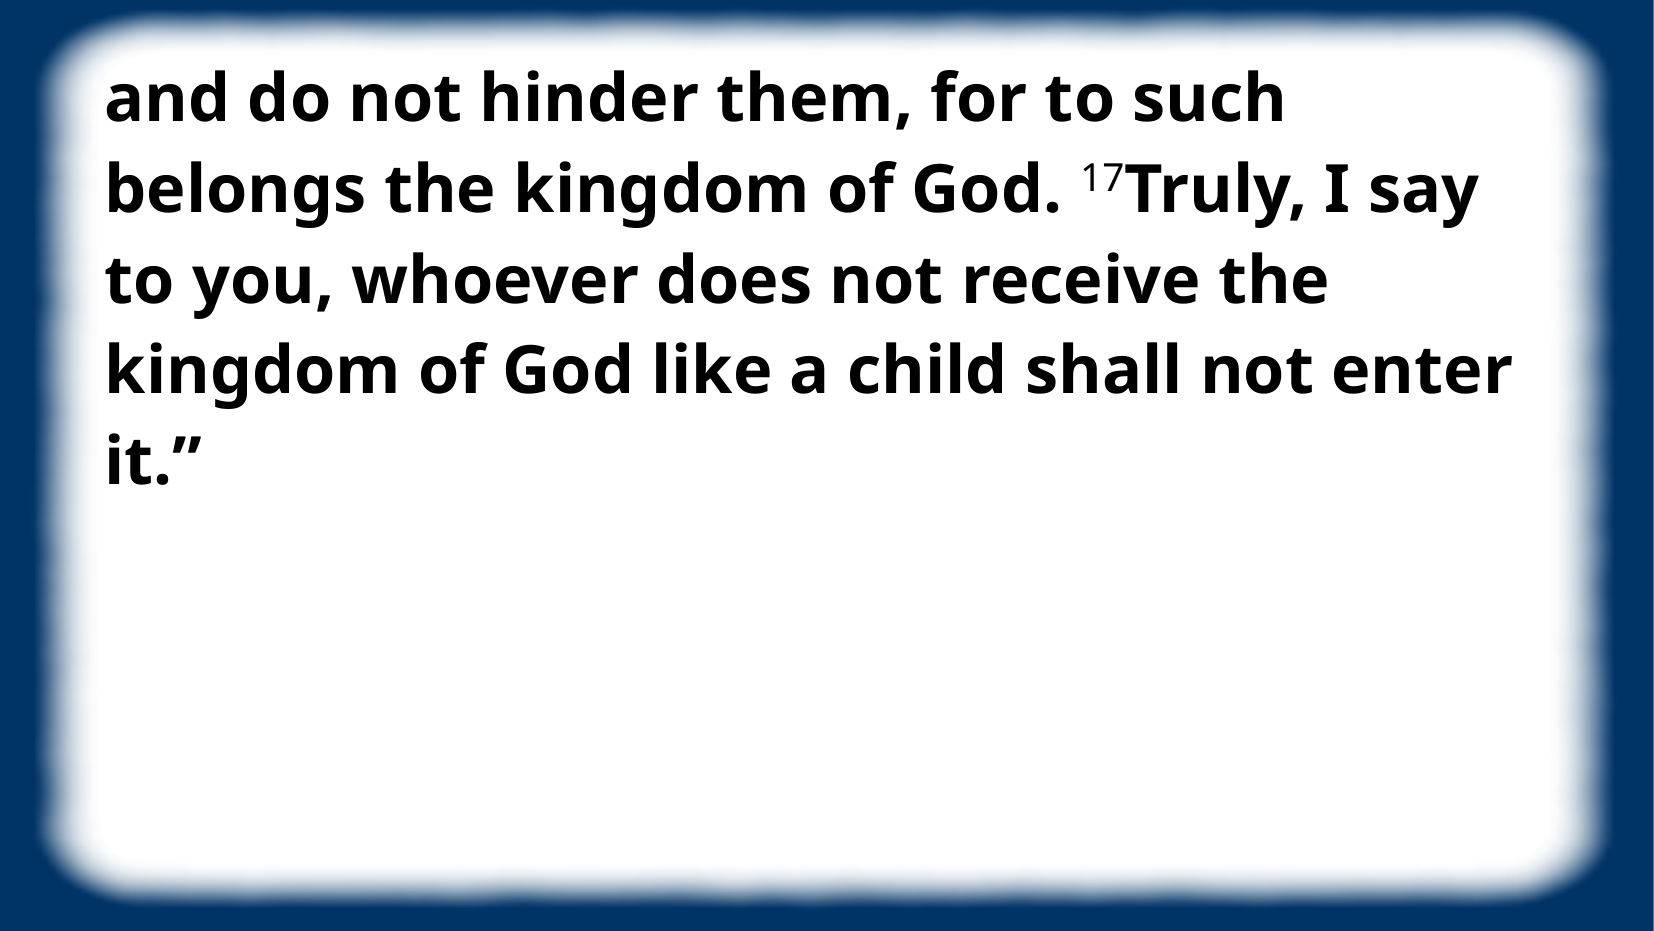

and do not hinder them, for to such belongs the kingdom of God. 17Truly, I say to you, whoever does not receive the kingdom of God like a child shall not enter it.”